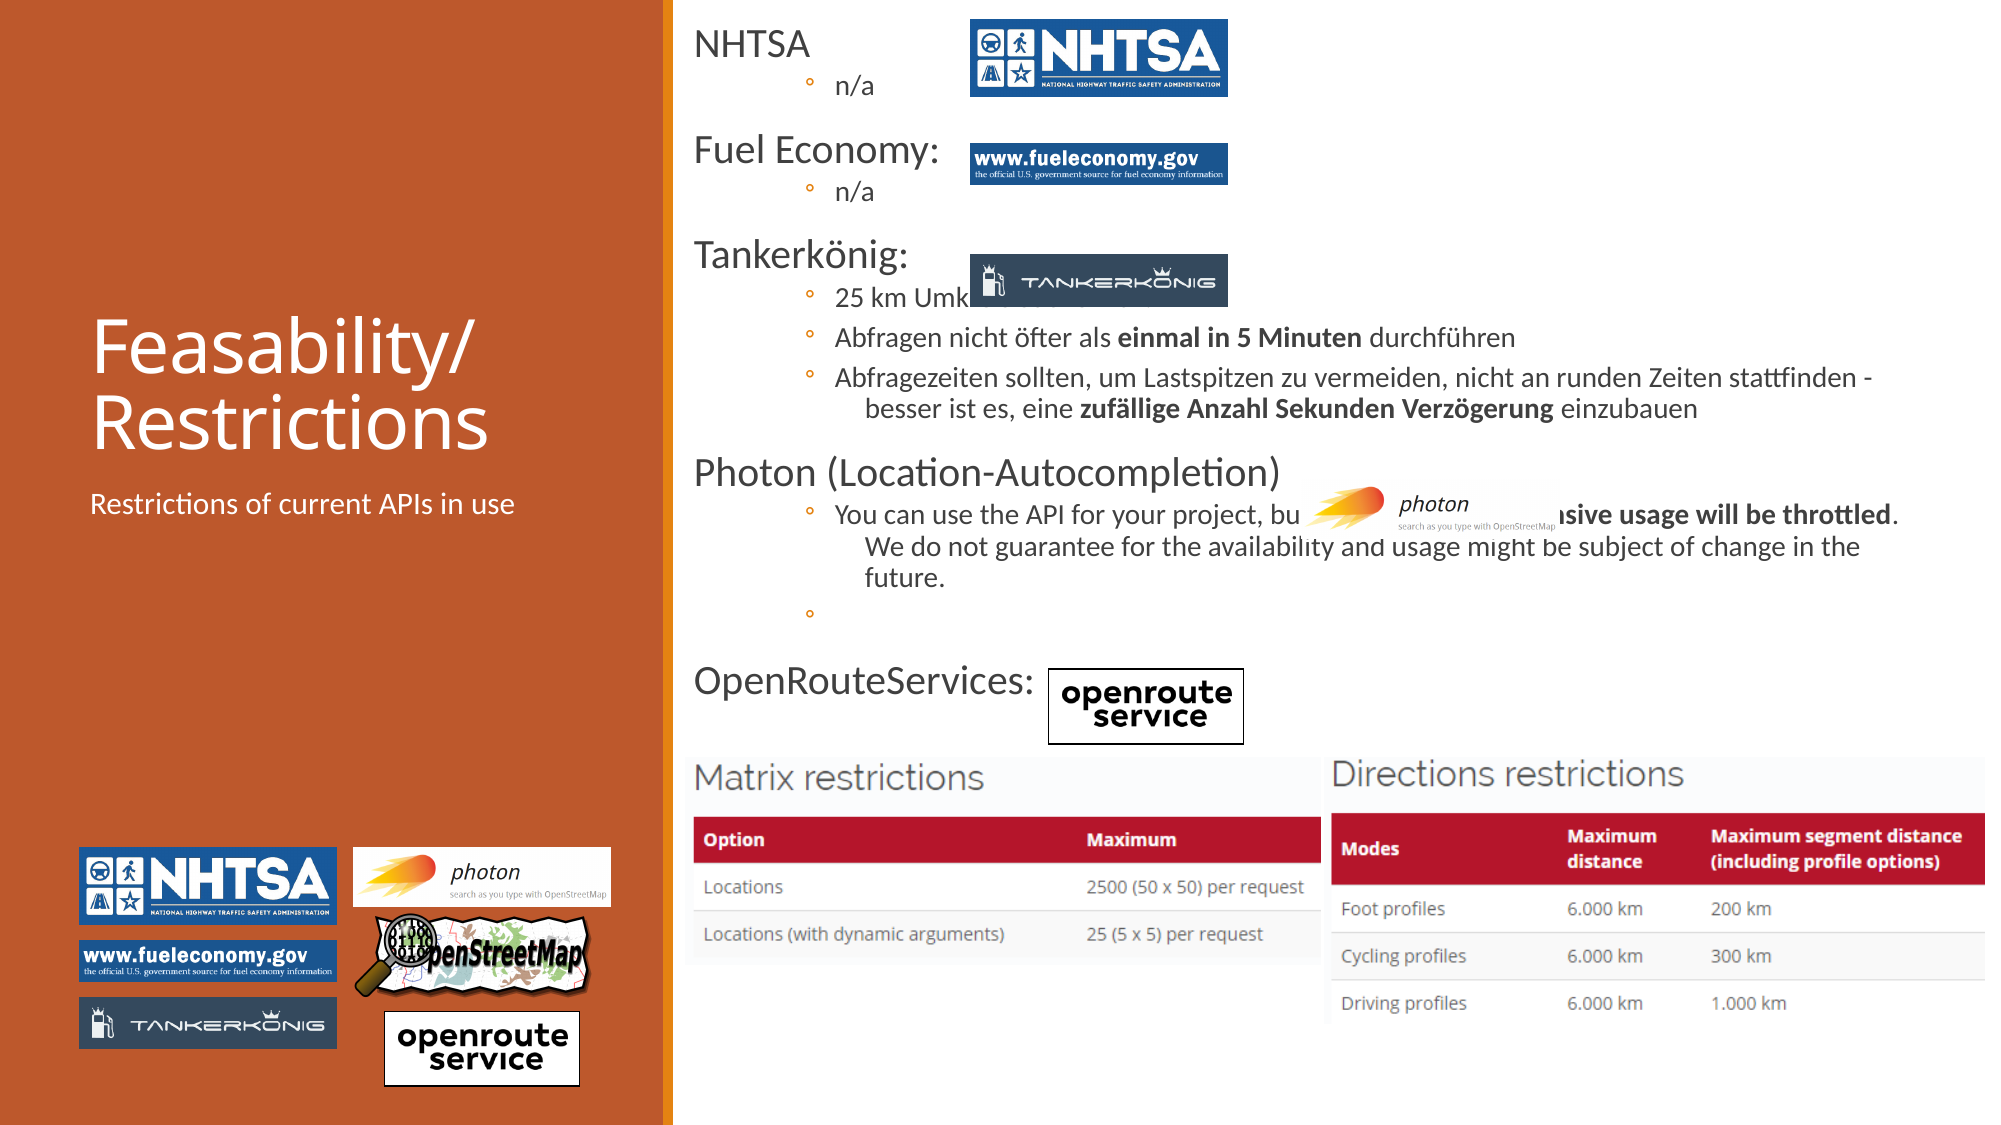

NHTSA
n/a
Fuel Economy:
n/a
Tankerkönig:
25 km Umkreis Suche max.
Abfragen nicht öfter als einmal in 5 Minuten durchführen
Abfragezeiten sollten, um Lastspitzen zu vermeiden, nicht an runden Zeiten stattfinden - besser ist es, eine zufällige Anzahl Sekunden Verzögerung einzubauen
Photon (Location-Autocompletion)
You can use the API for your project, but please be fair - extensive usage will be throttled. We do not guarantee for the availability and usage might be subject of change in the future.
OpenRouteServices:
# Feasability/ Restrictions
Restrictions of current APIs in use